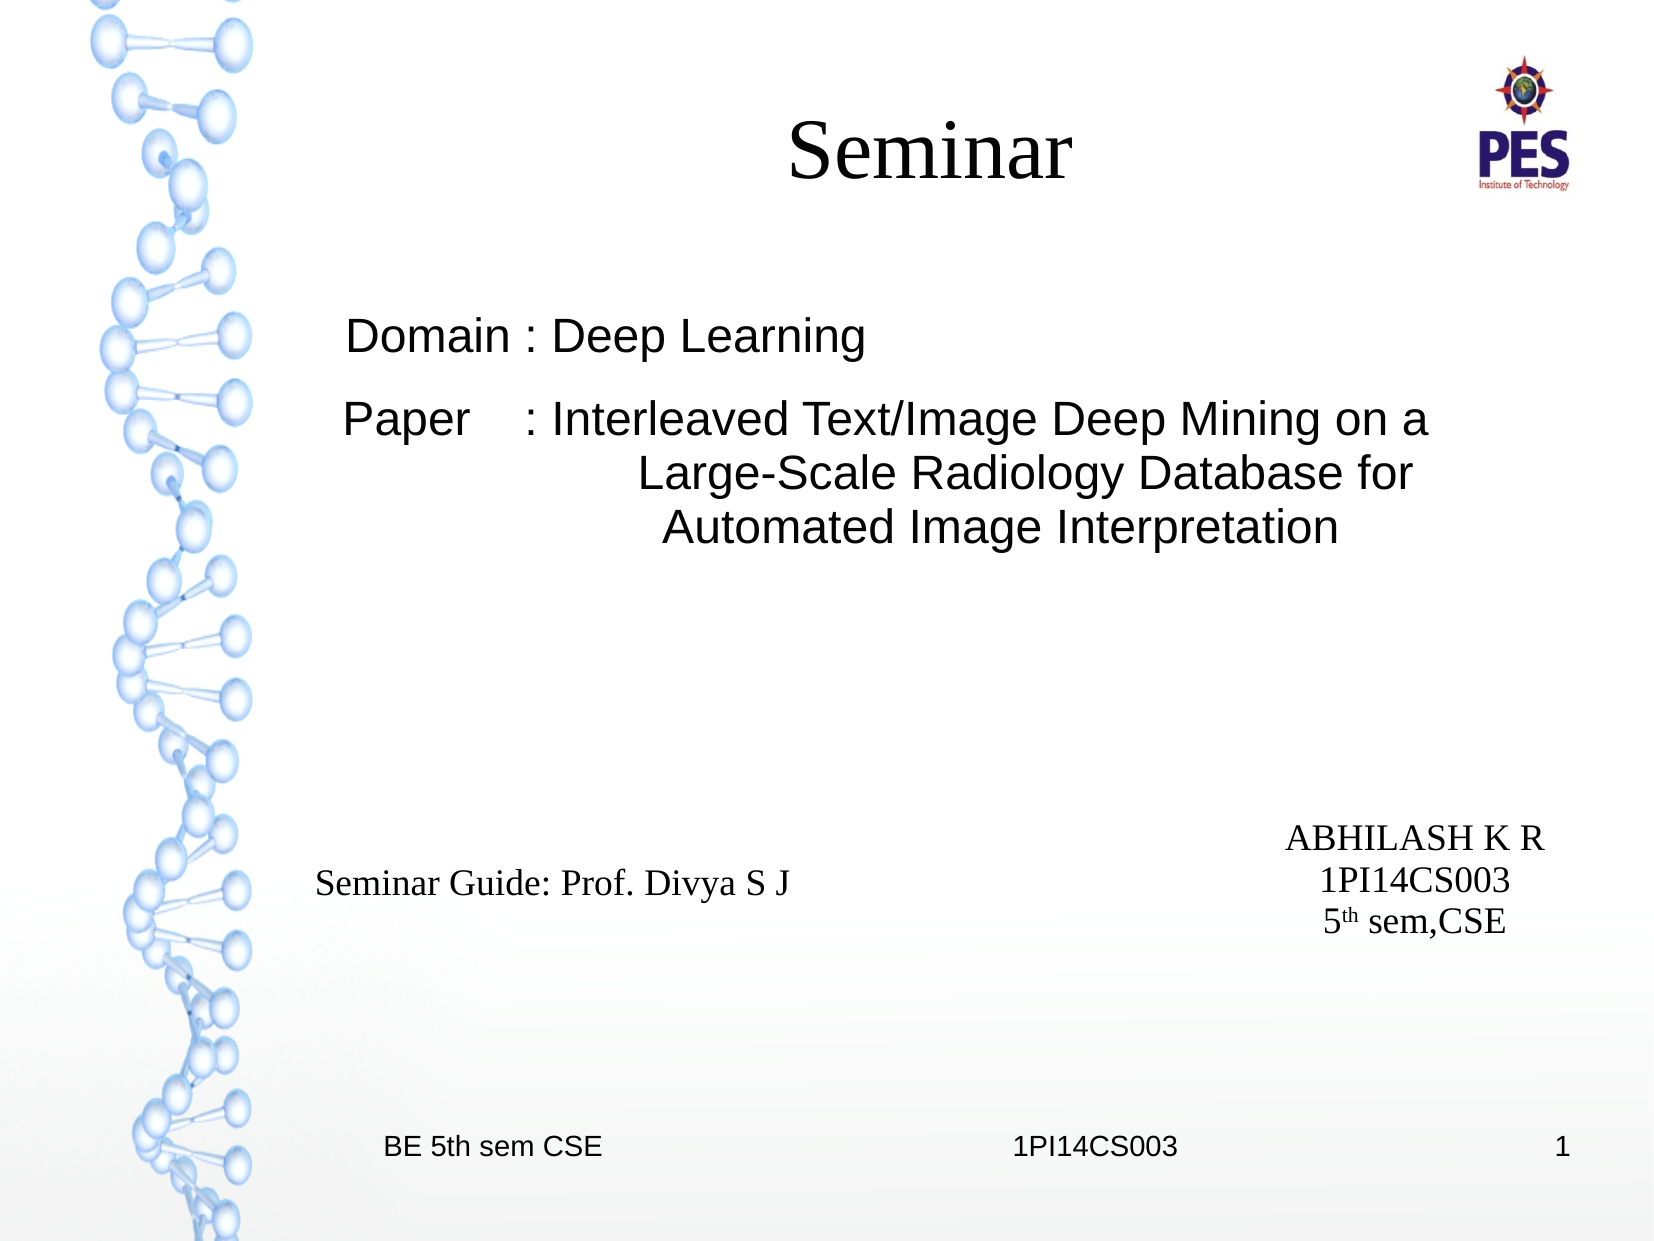

# Seminar
 Domain : Deep Learning
 Paper : Interleaved Text/Image Deep Mining on a 		 			 Large-Scale Radiology Database for Automated Image Interpretation
ABHILASH K R
1PI14CS003
5th sem,CSE
Seminar Guide: Prof. Divya S J
 BE 5th sem CSE
1PI14CS003
1